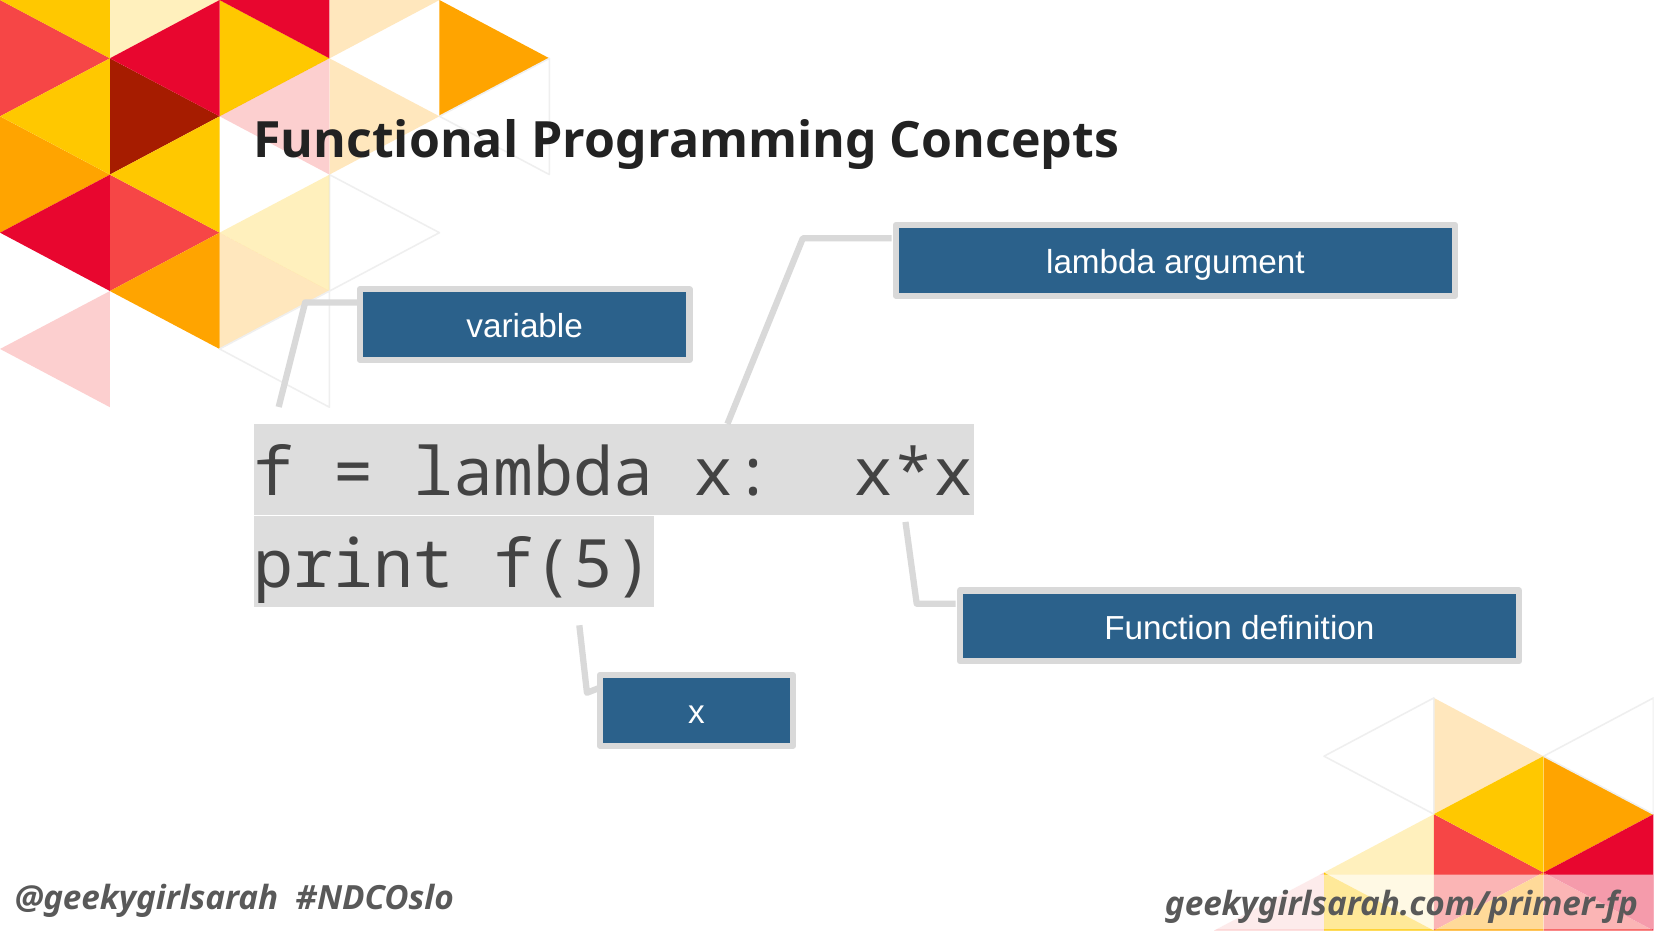

# Functional Programming Concepts
f = lambda x: x*x
print f(5)
lambda argument
variable
Function definition
x